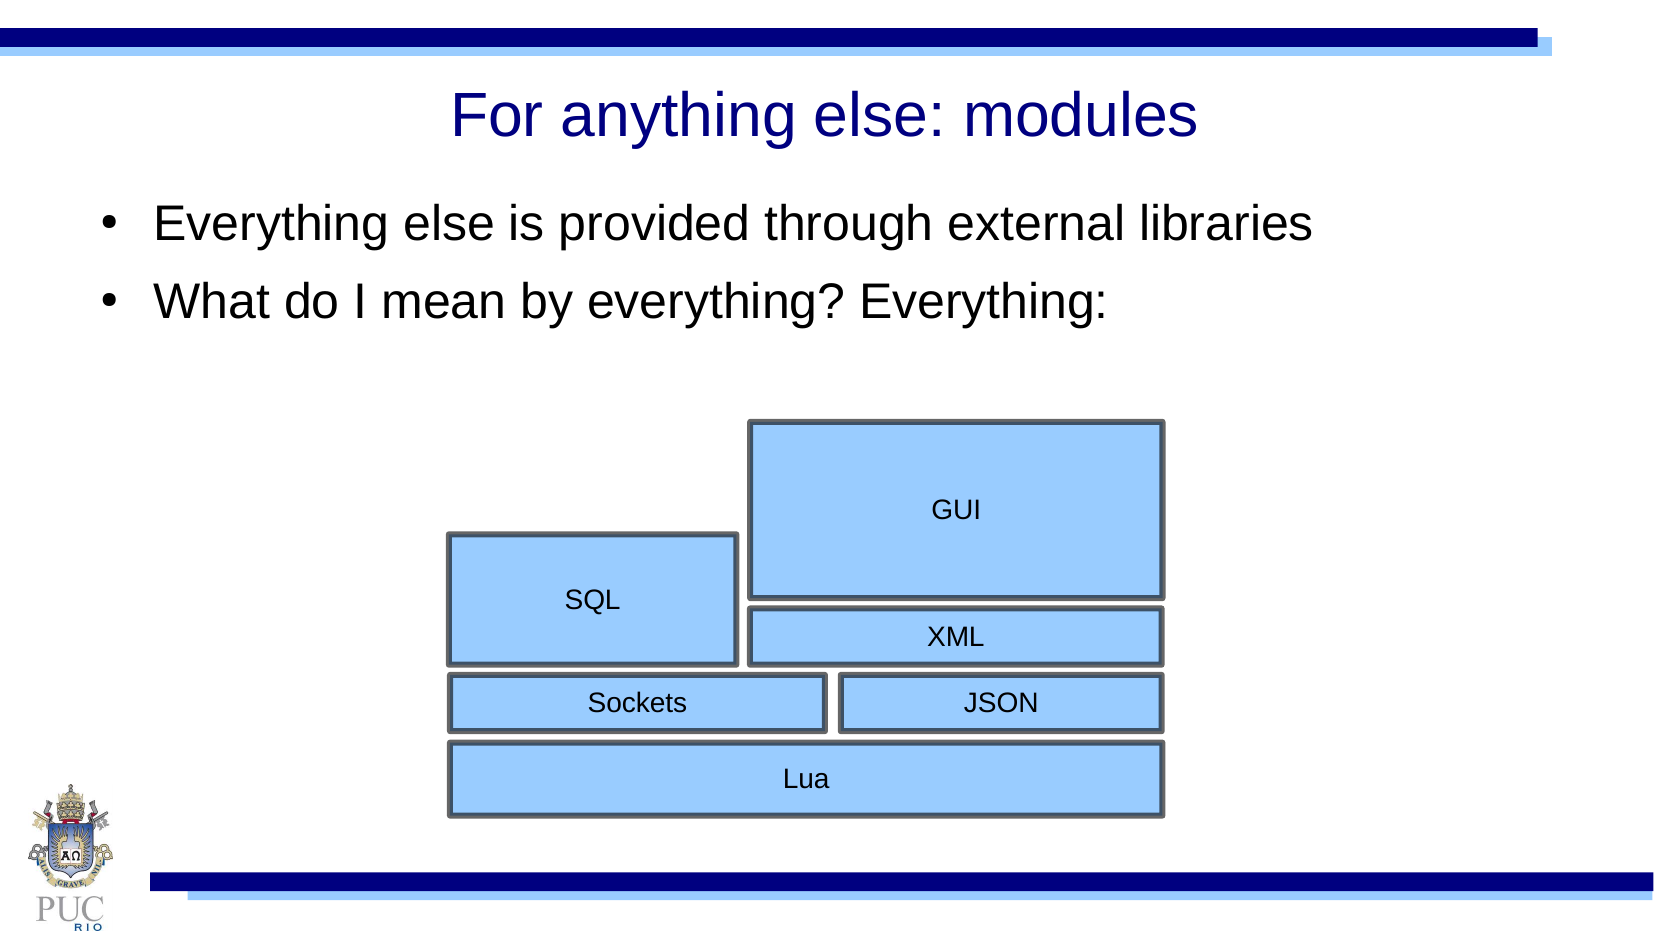

# For anything else: modules
Everything else is provided through external libraries
What do I mean by everything? Everything:
GUI
SQL
XML
Sockets
JSON
Lua